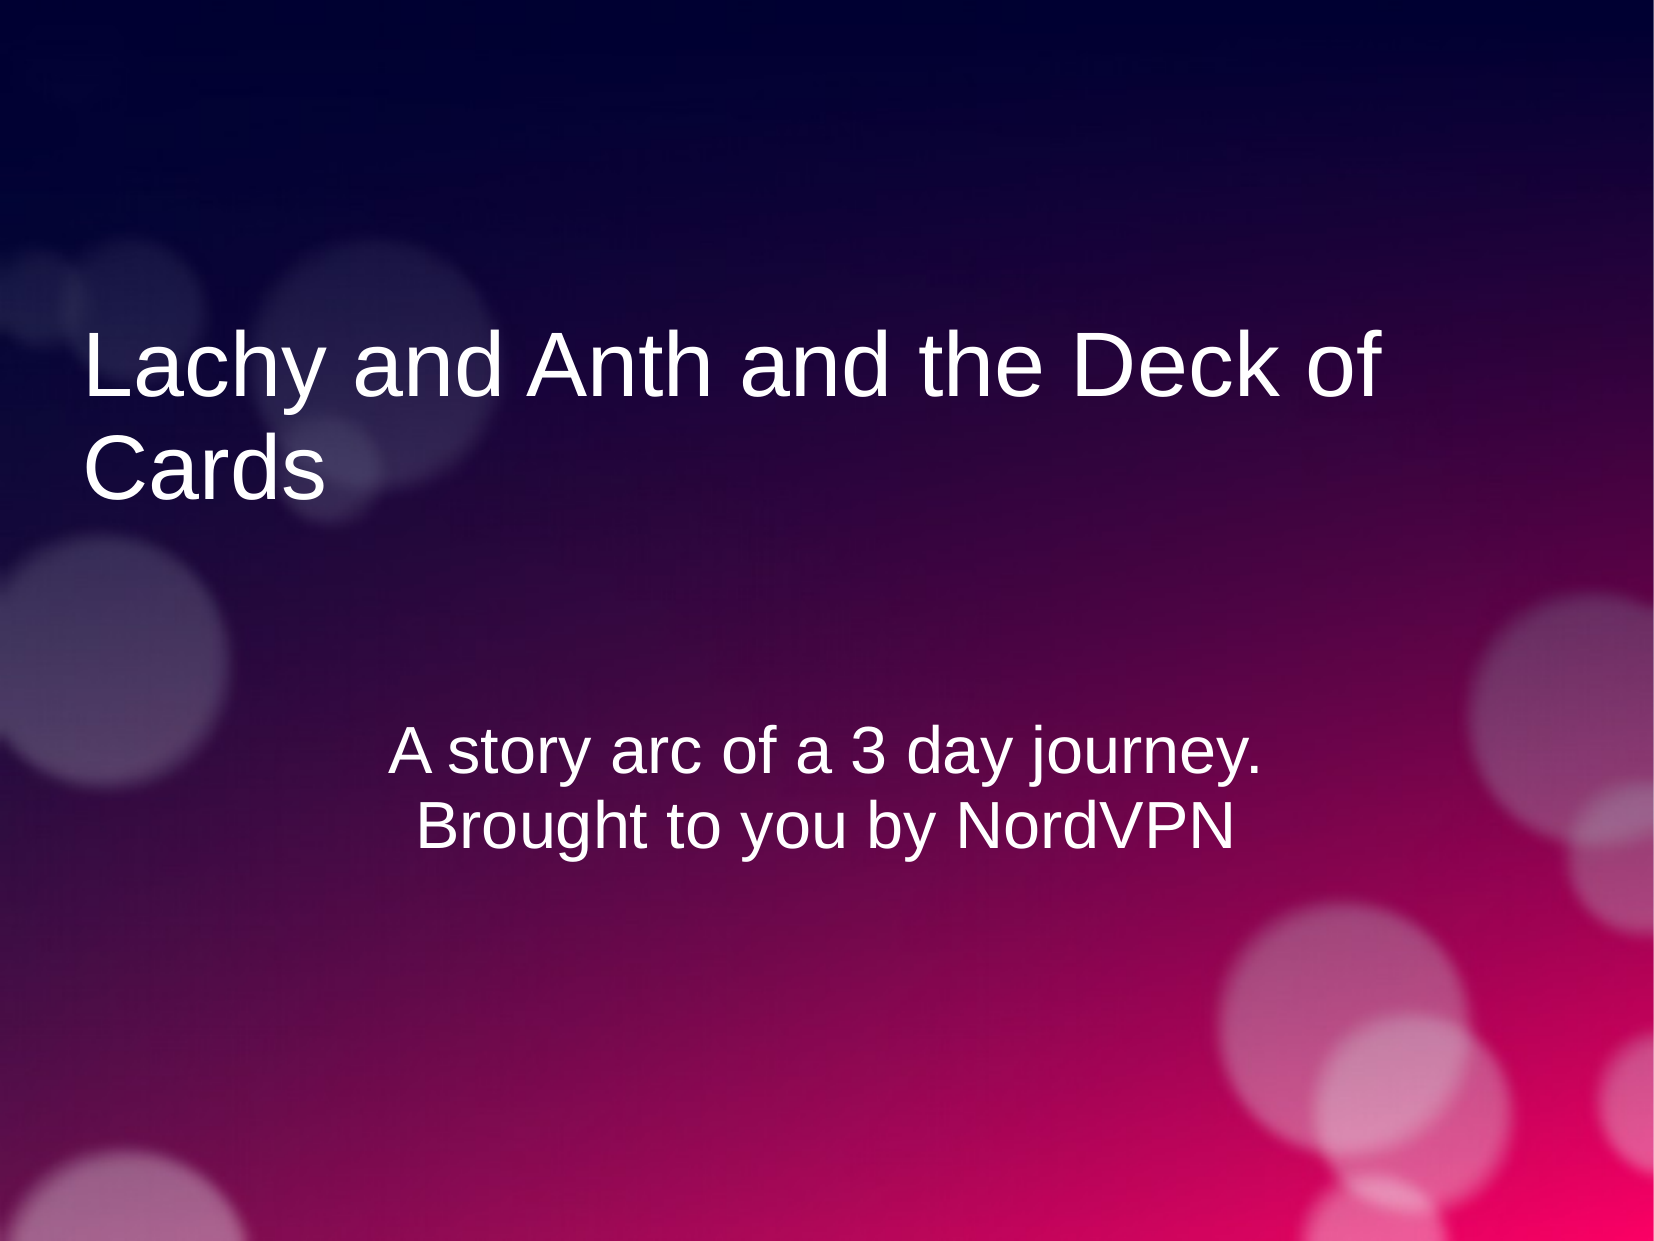

# Lachy and Anth and the Deck of Cards
A story arc of a 3 day journey.
Brought to you by NordVPN